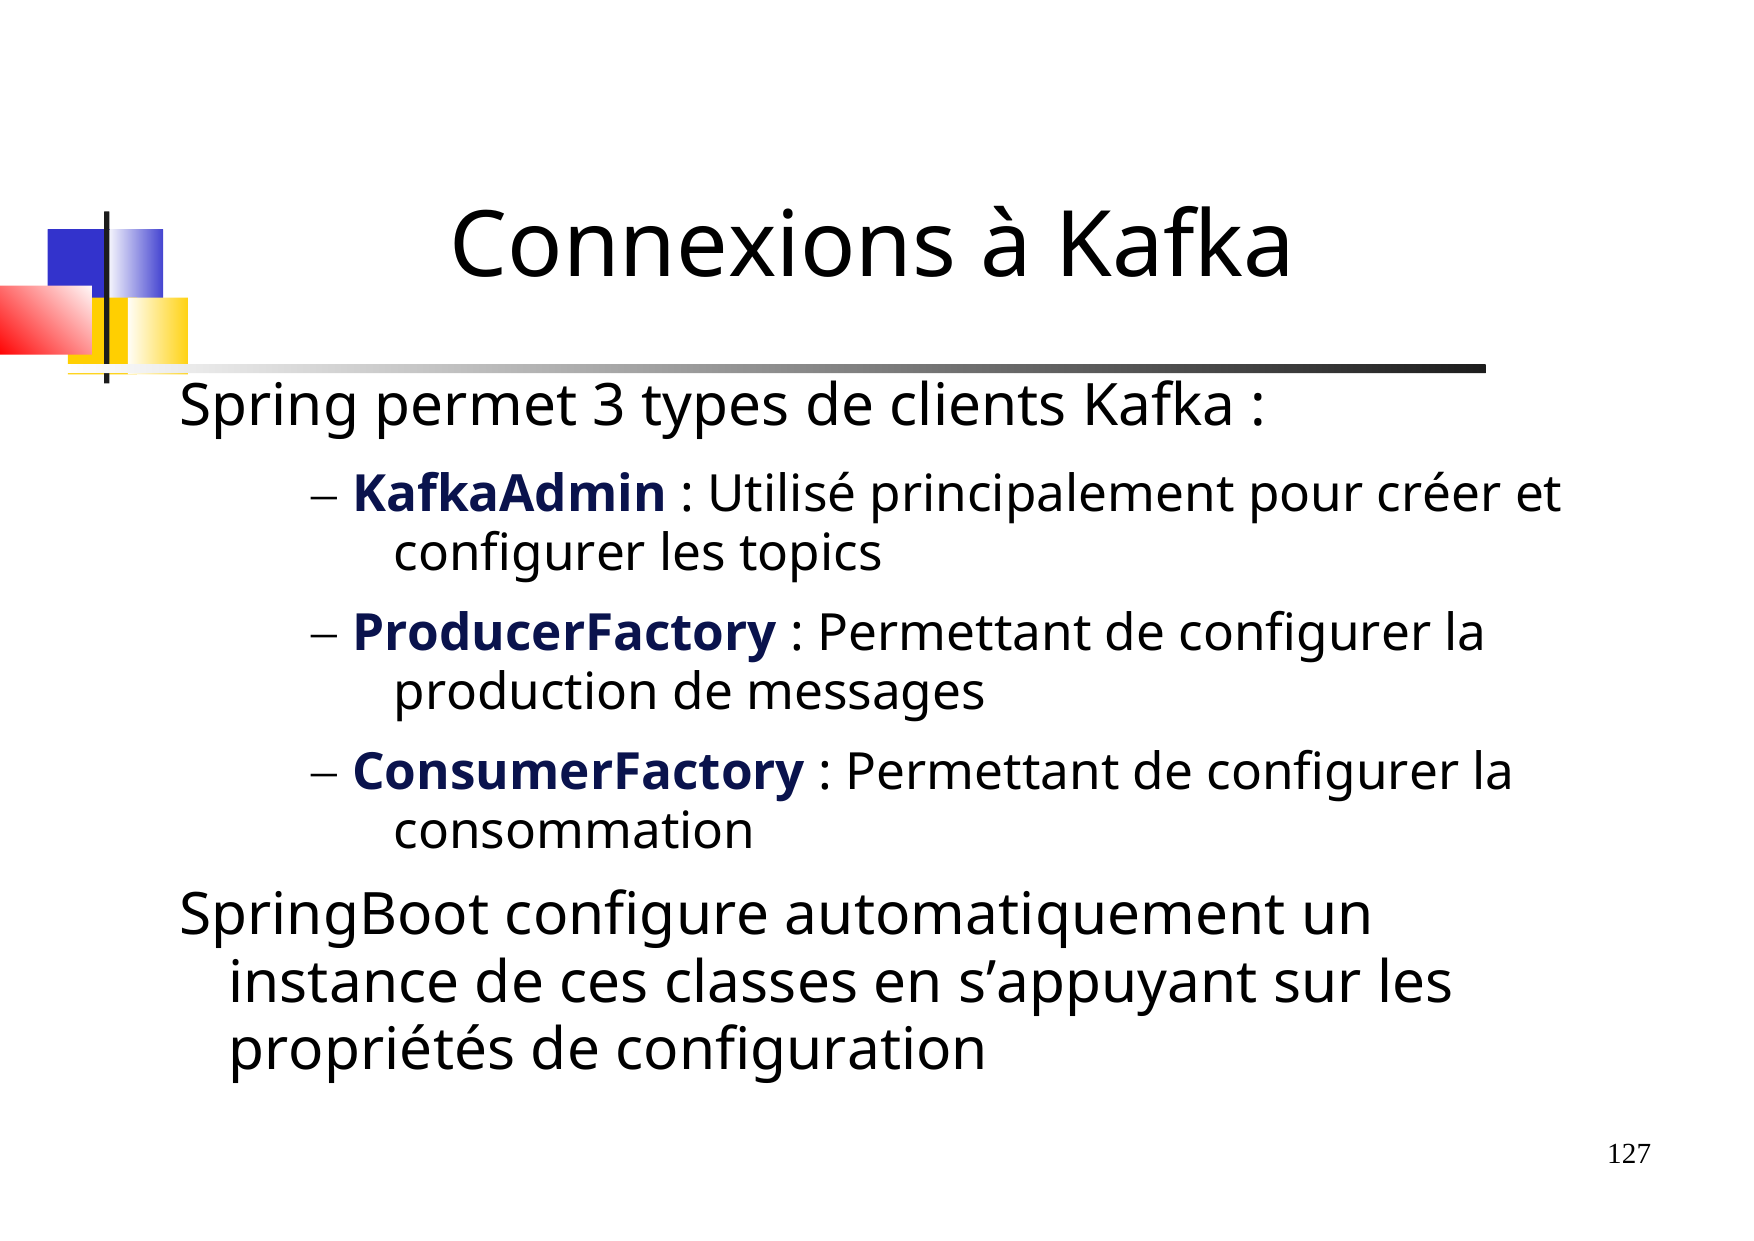

# Connexions à Kafka
Spring permet 3 types de clients Kafka :
KafkaAdmin : Utilisé principalement pour créer et configurer les topics
ProducerFactory : Permettant de configurer la production de messages
ConsumerFactory : Permettant de configurer la consommation
SpringBoot configure automatiquement un instance de ces classes en s’appuyant sur les propriétés de configuration